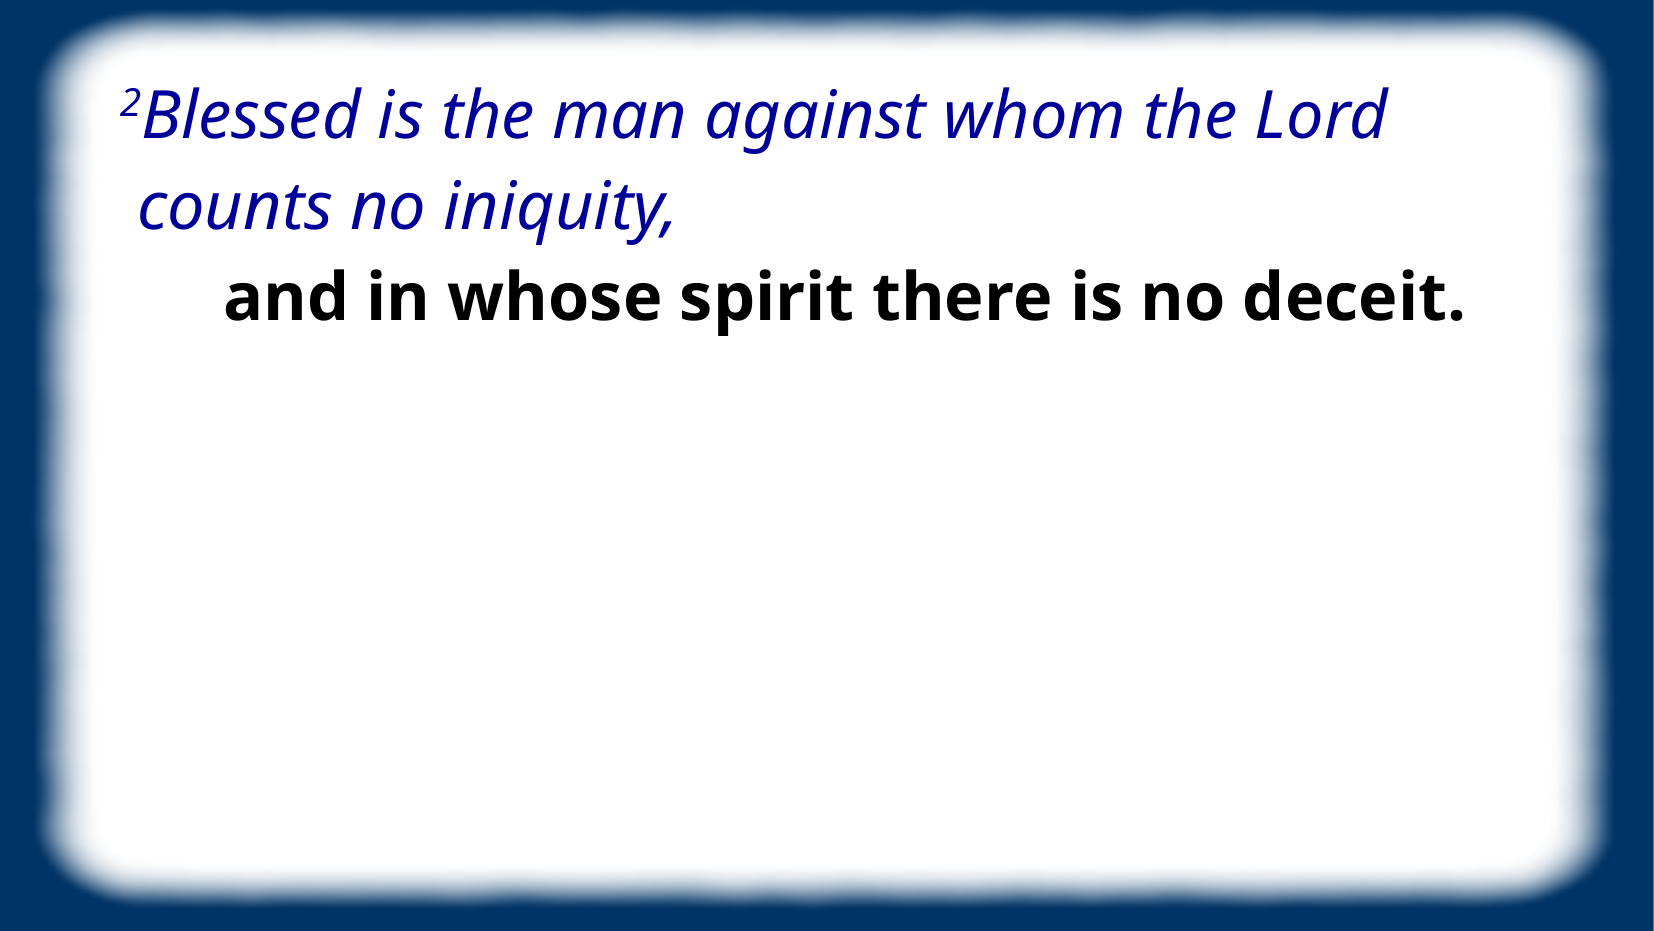

2Blessed is the man against whom the Lord
 counts no iniquity,
 and in whose spirit there is no deceit.